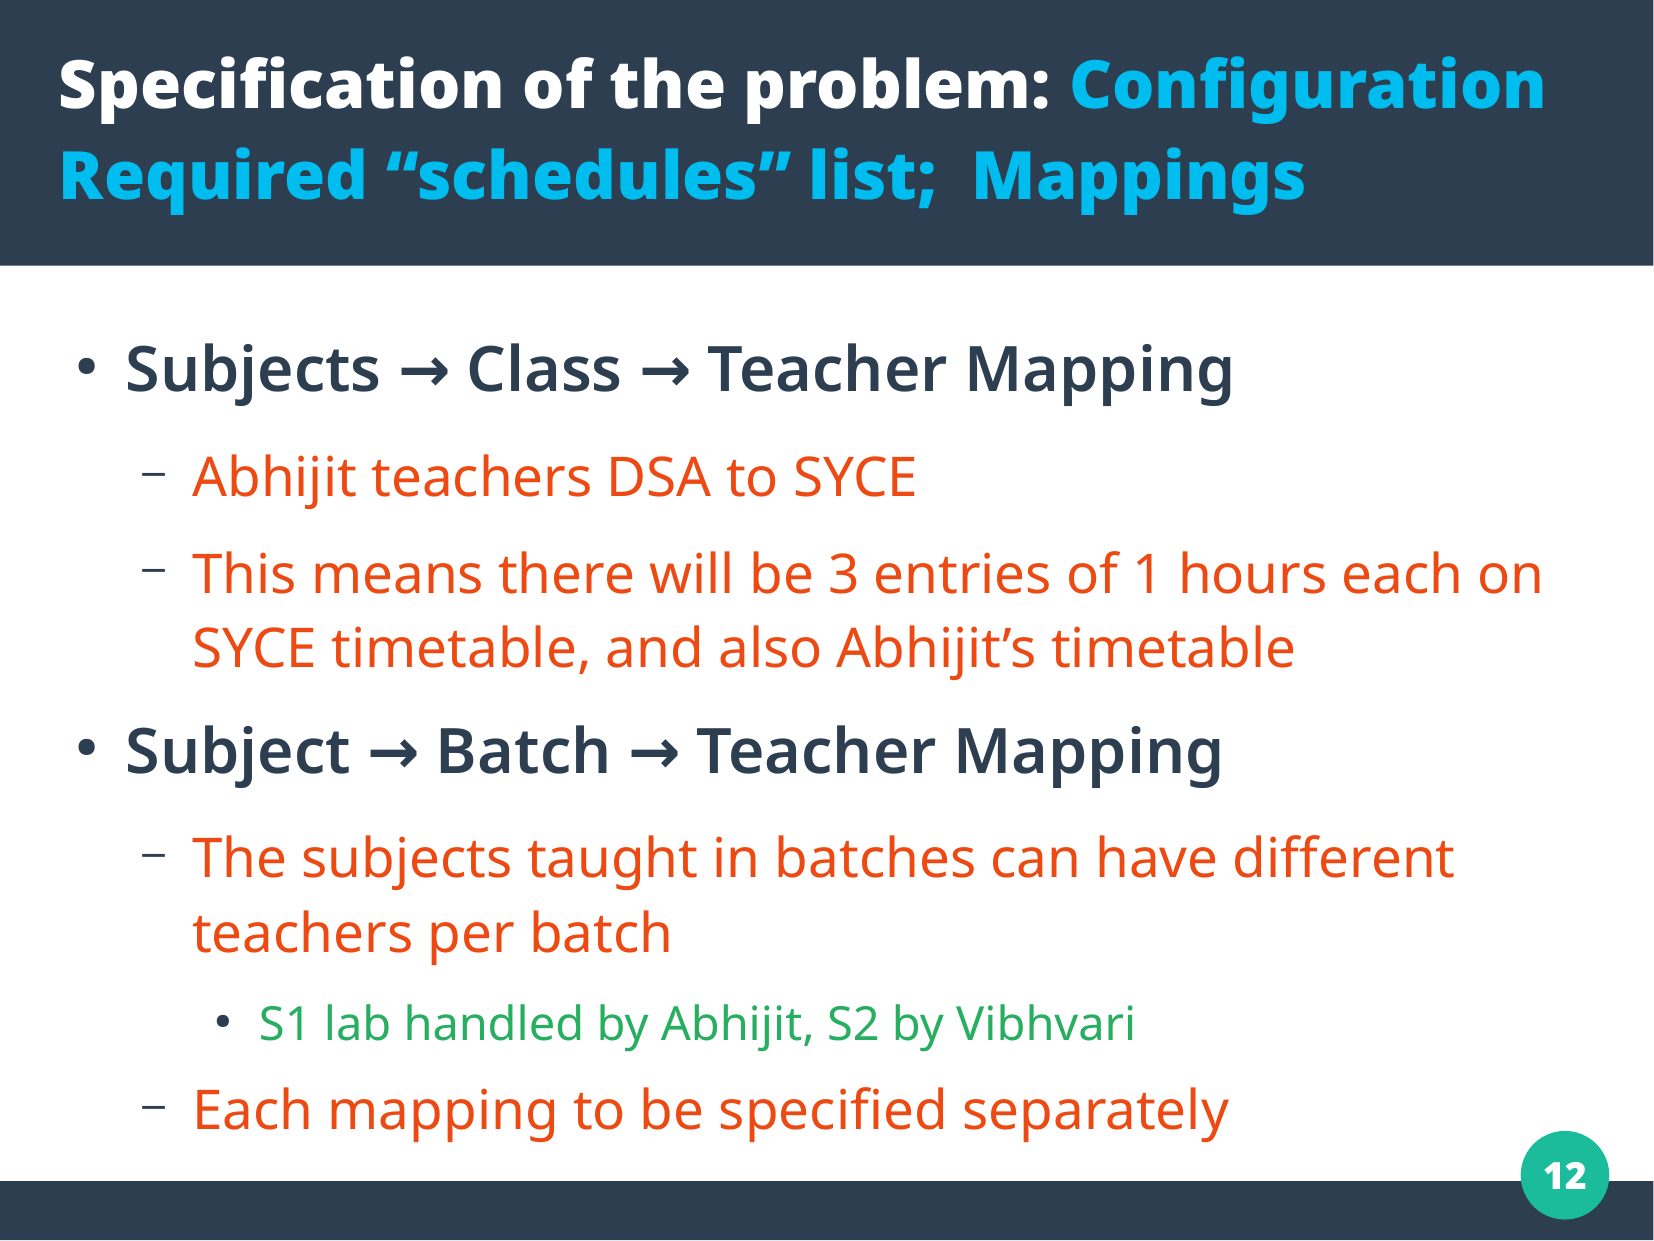

# Specification of the problem: Configuration Required “schedules” list; Mappings
Subjects → Class → Teacher Mapping
Abhijit teachers DSA to SYCE
This means there will be 3 entries of 1 hours each on SYCE timetable, and also Abhijit’s timetable
Subject → Batch → Teacher Mapping
The subjects taught in batches can have different teachers per batch
S1 lab handled by Abhijit, S2 by Vibhvari
Each mapping to be specified separately
12